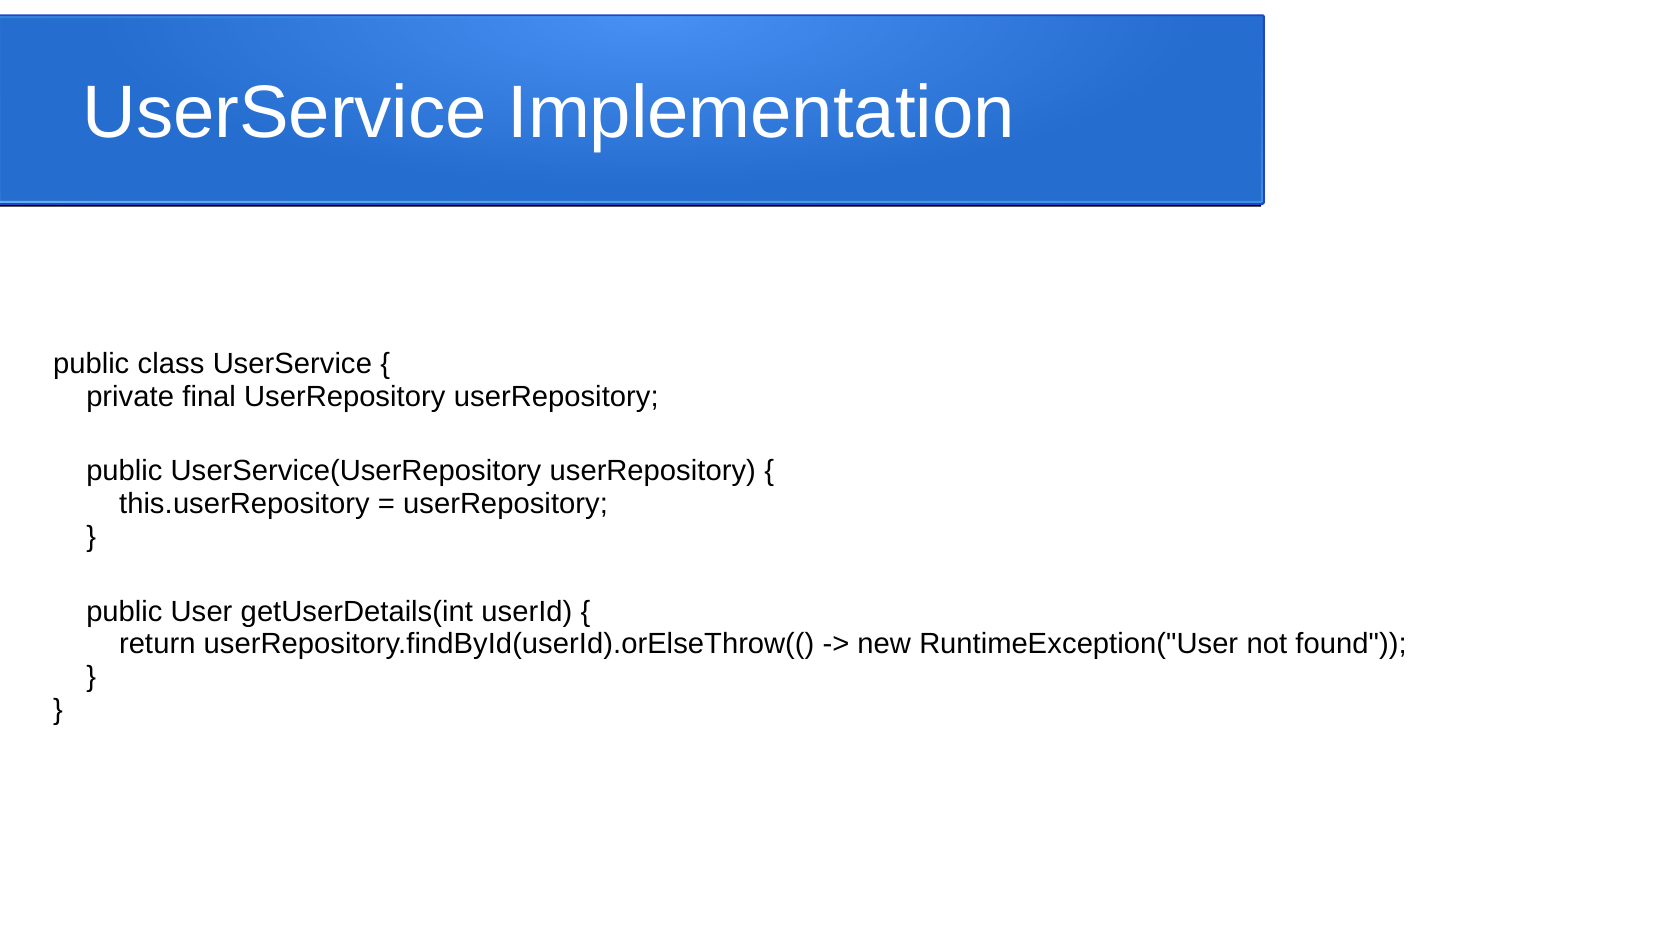

# UserService Implementation
public class UserService {
 private final UserRepository userRepository;
 public UserService(UserRepository userRepository) {
 this.userRepository = userRepository;
 }
 public User getUserDetails(int userId) {
 return userRepository.findById(userId).orElseThrow(() -> new RuntimeException("User not found"));
 }
}